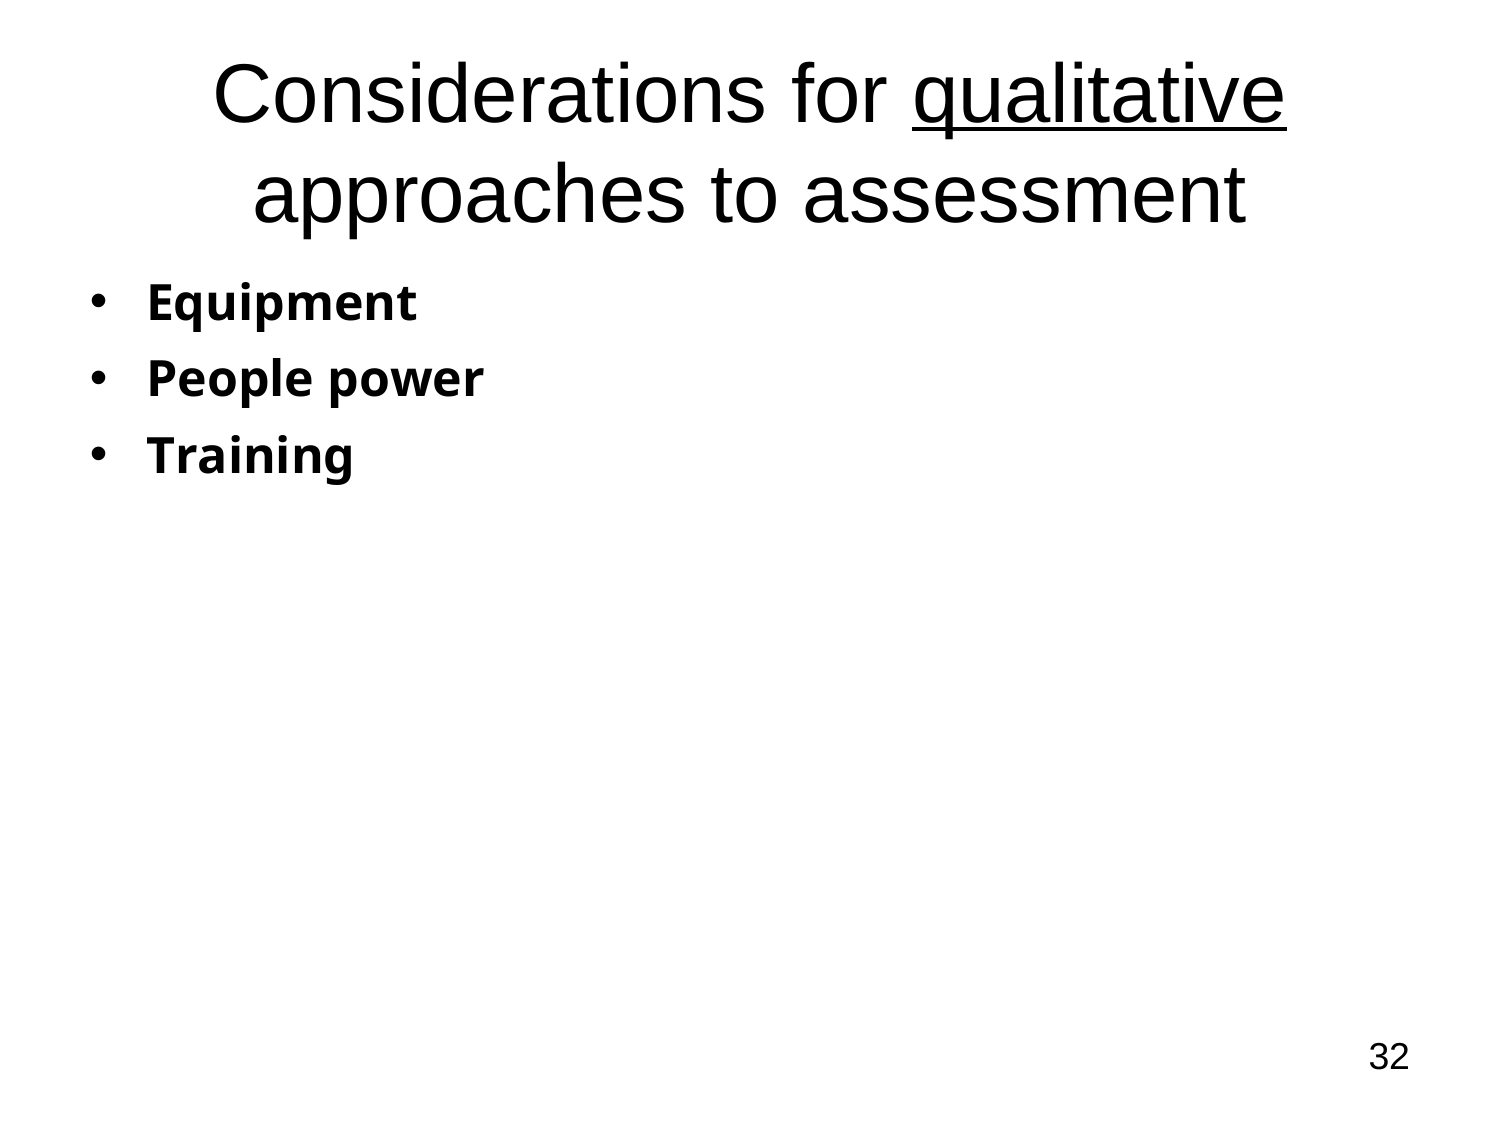

# Considerations for qualitative approaches to assessment
Equipment
People power
Training
32